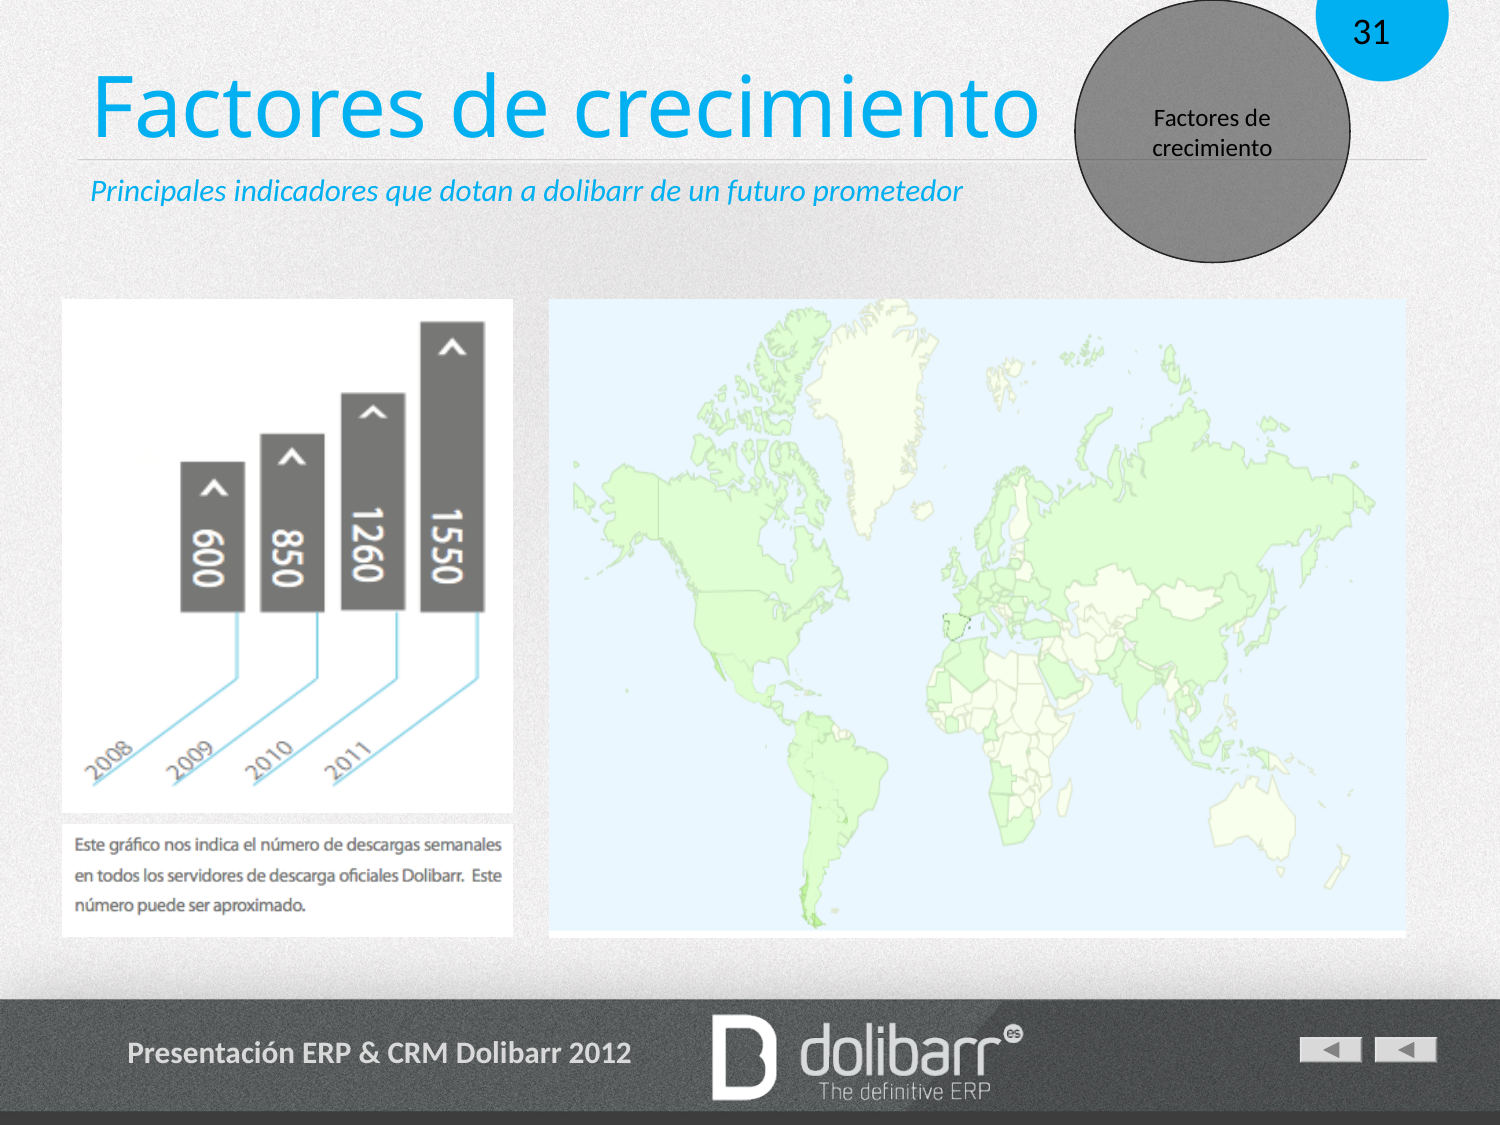

Factores de crecimiento
# Factores de crecimiento
Principales indicadores que dotan a dolibarr de un futuro prometedor
Presentación ERP & CRM Dolibarr 2012